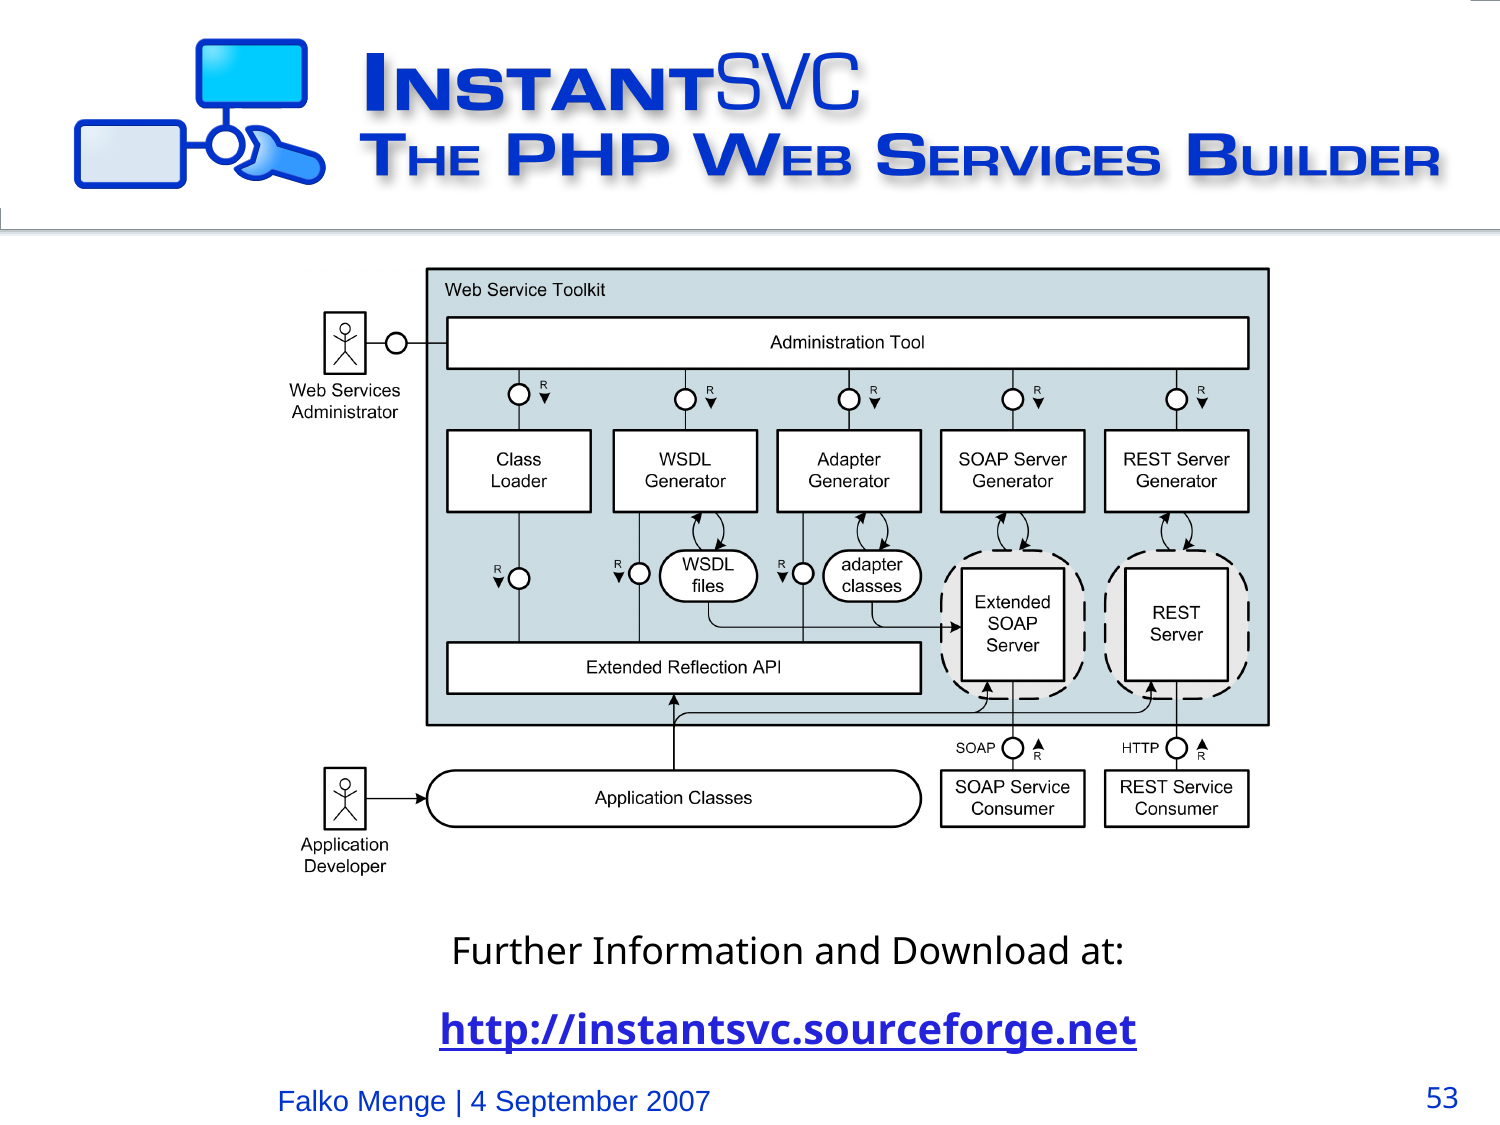

#
Further Information and Download at:
http://instantsvc.sourceforge.net
Falko Menge
53